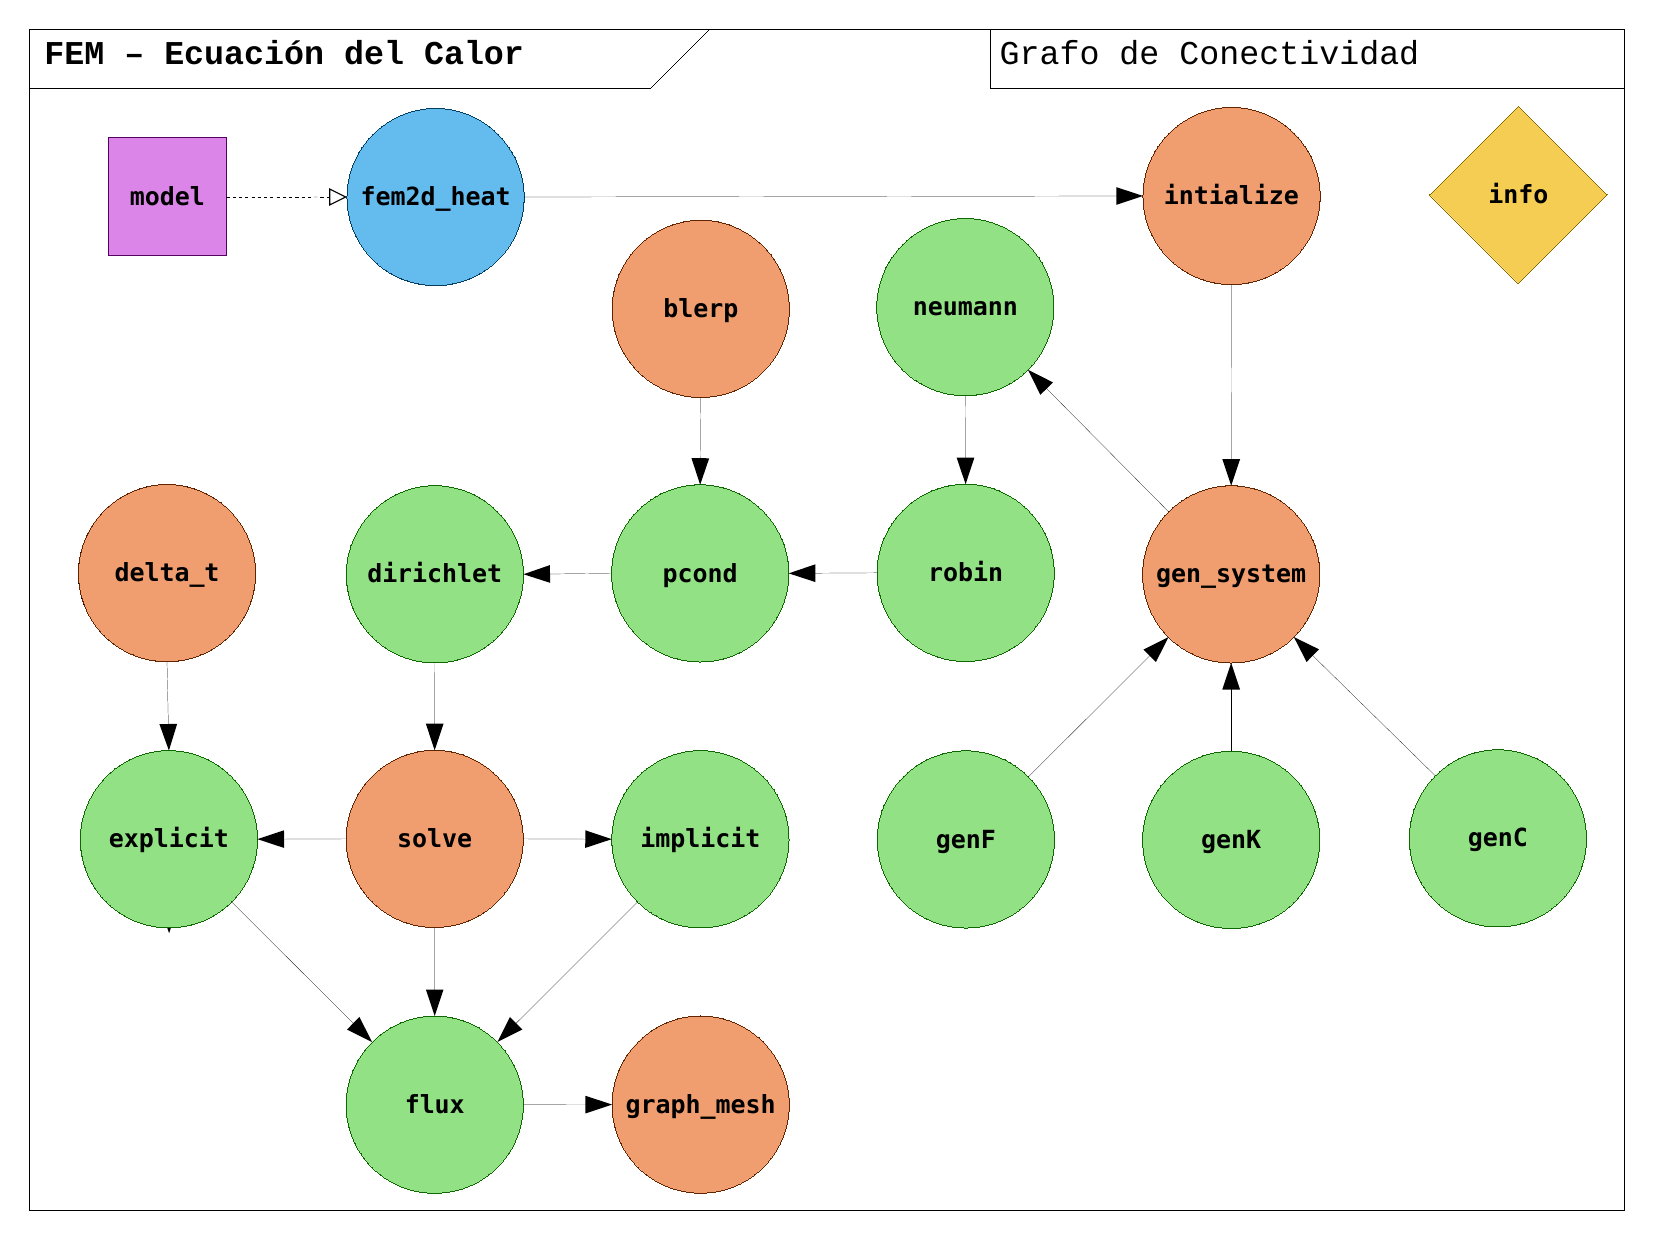

FEM – Ecuación del Calor
Grafo de Conectividad
info
intialize
fem2d_heat
model
neumann
blerp
robin
delta_t
delta_t
pcond
dirichlet
gen_system
genC
solve
explicit
implicit
genF
genK
graph_mesh
flux